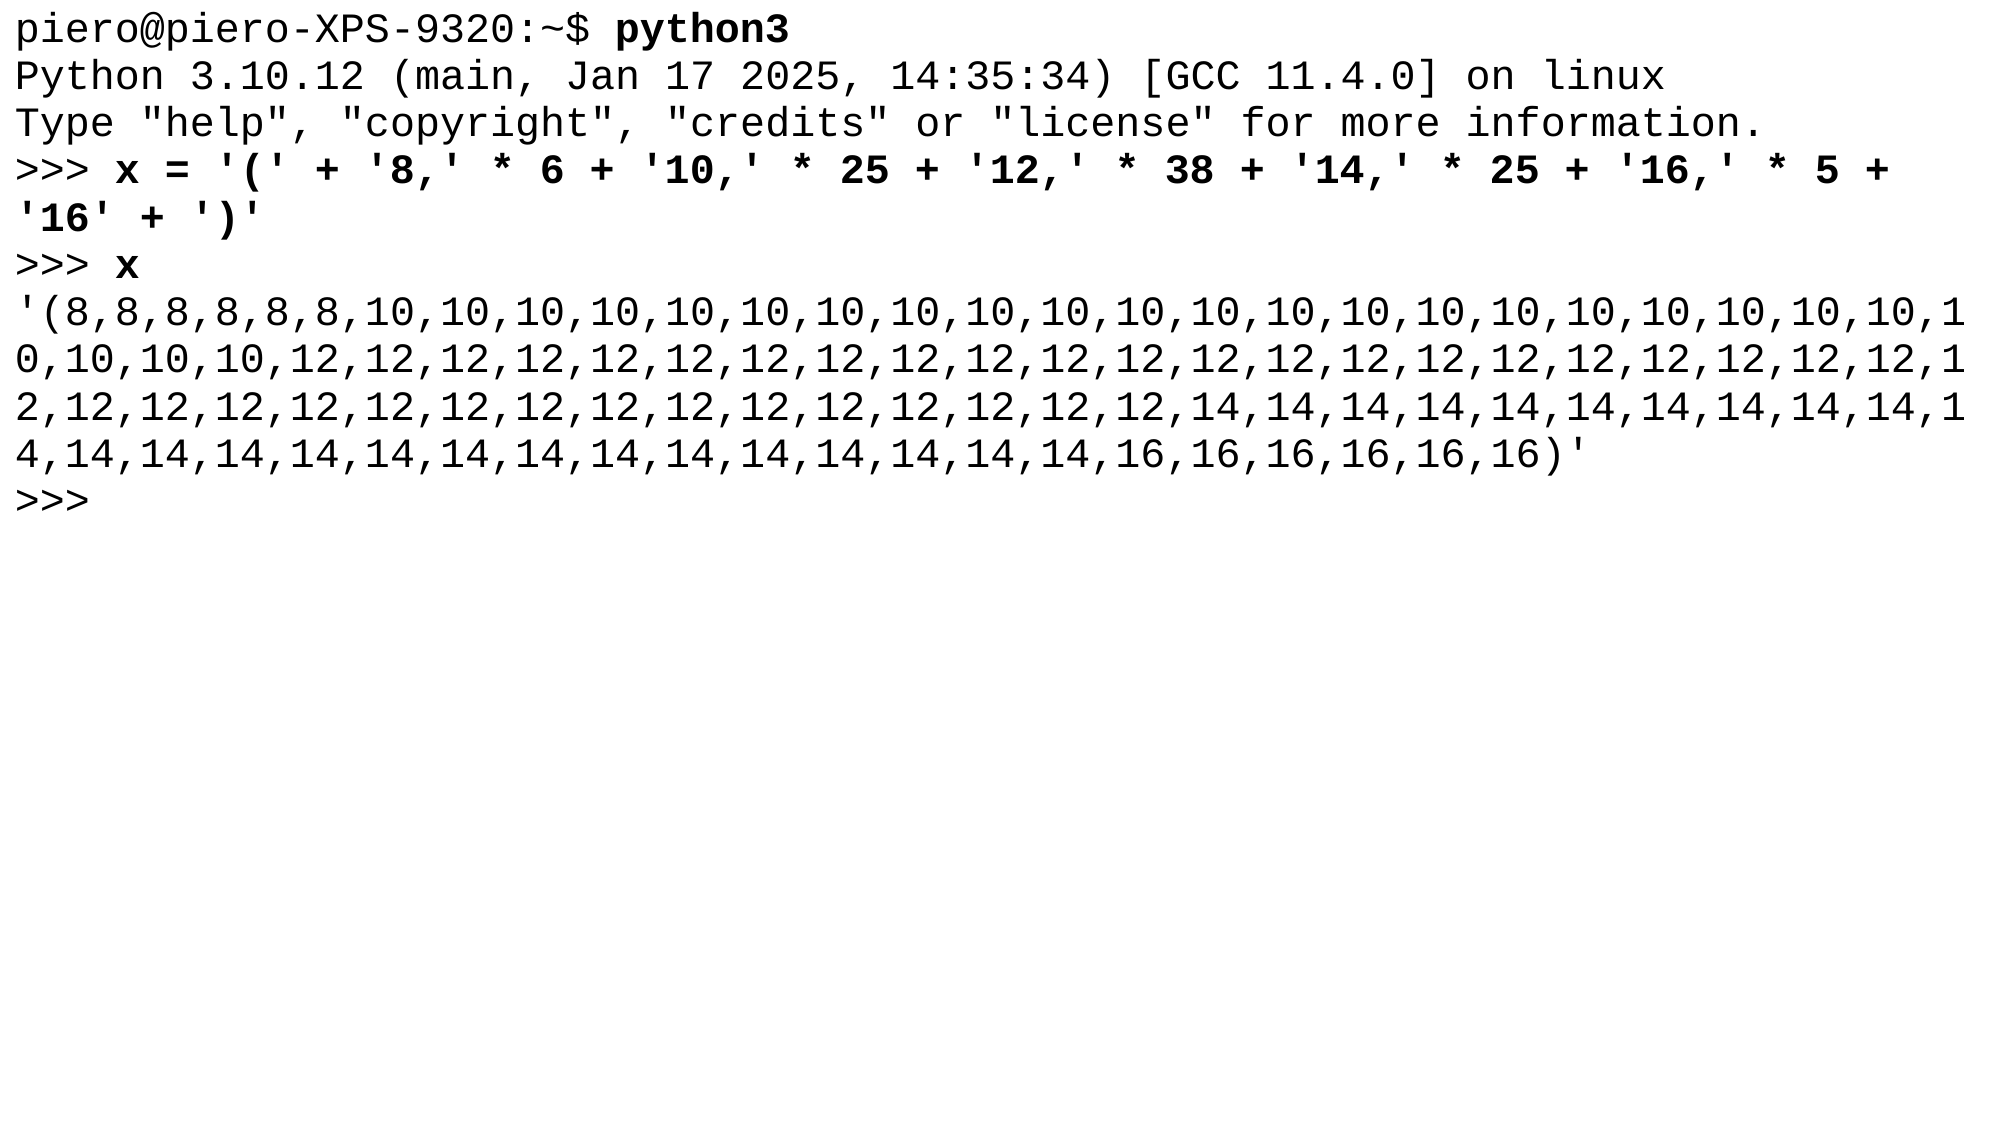

piero@piero-XPS-9320:~$ python3
Python 3.10.12 (main, Jan 17 2025, 14:35:34) [GCC 11.4.0] on linux
Type "help", "copyright", "credits" or "license" for more information.
>>> x = '(' + '8,' * 6 + '10,' * 25 + '12,' * 38 + '14,' * 25 + '16,' * 5 + '16' + ')'
>>> x
'(8,8,8,8,8,8,10,10,10,10,10,10,10,10,10,10,10,10,10,10,10,10,10,10,10,10,10,10,10,10,10,12,12,12,12,12,12,12,12,12,12,12,12,12,12,12,12,12,12,12,12,12,12,12,12,12,12,12,12,12,12,12,12,12,12,12,12,12,12,14,14,14,14,14,14,14,14,14,14,14,14,14,14,14,14,14,14,14,14,14,14,14,14,14,16,16,16,16,16,16)'
>>>